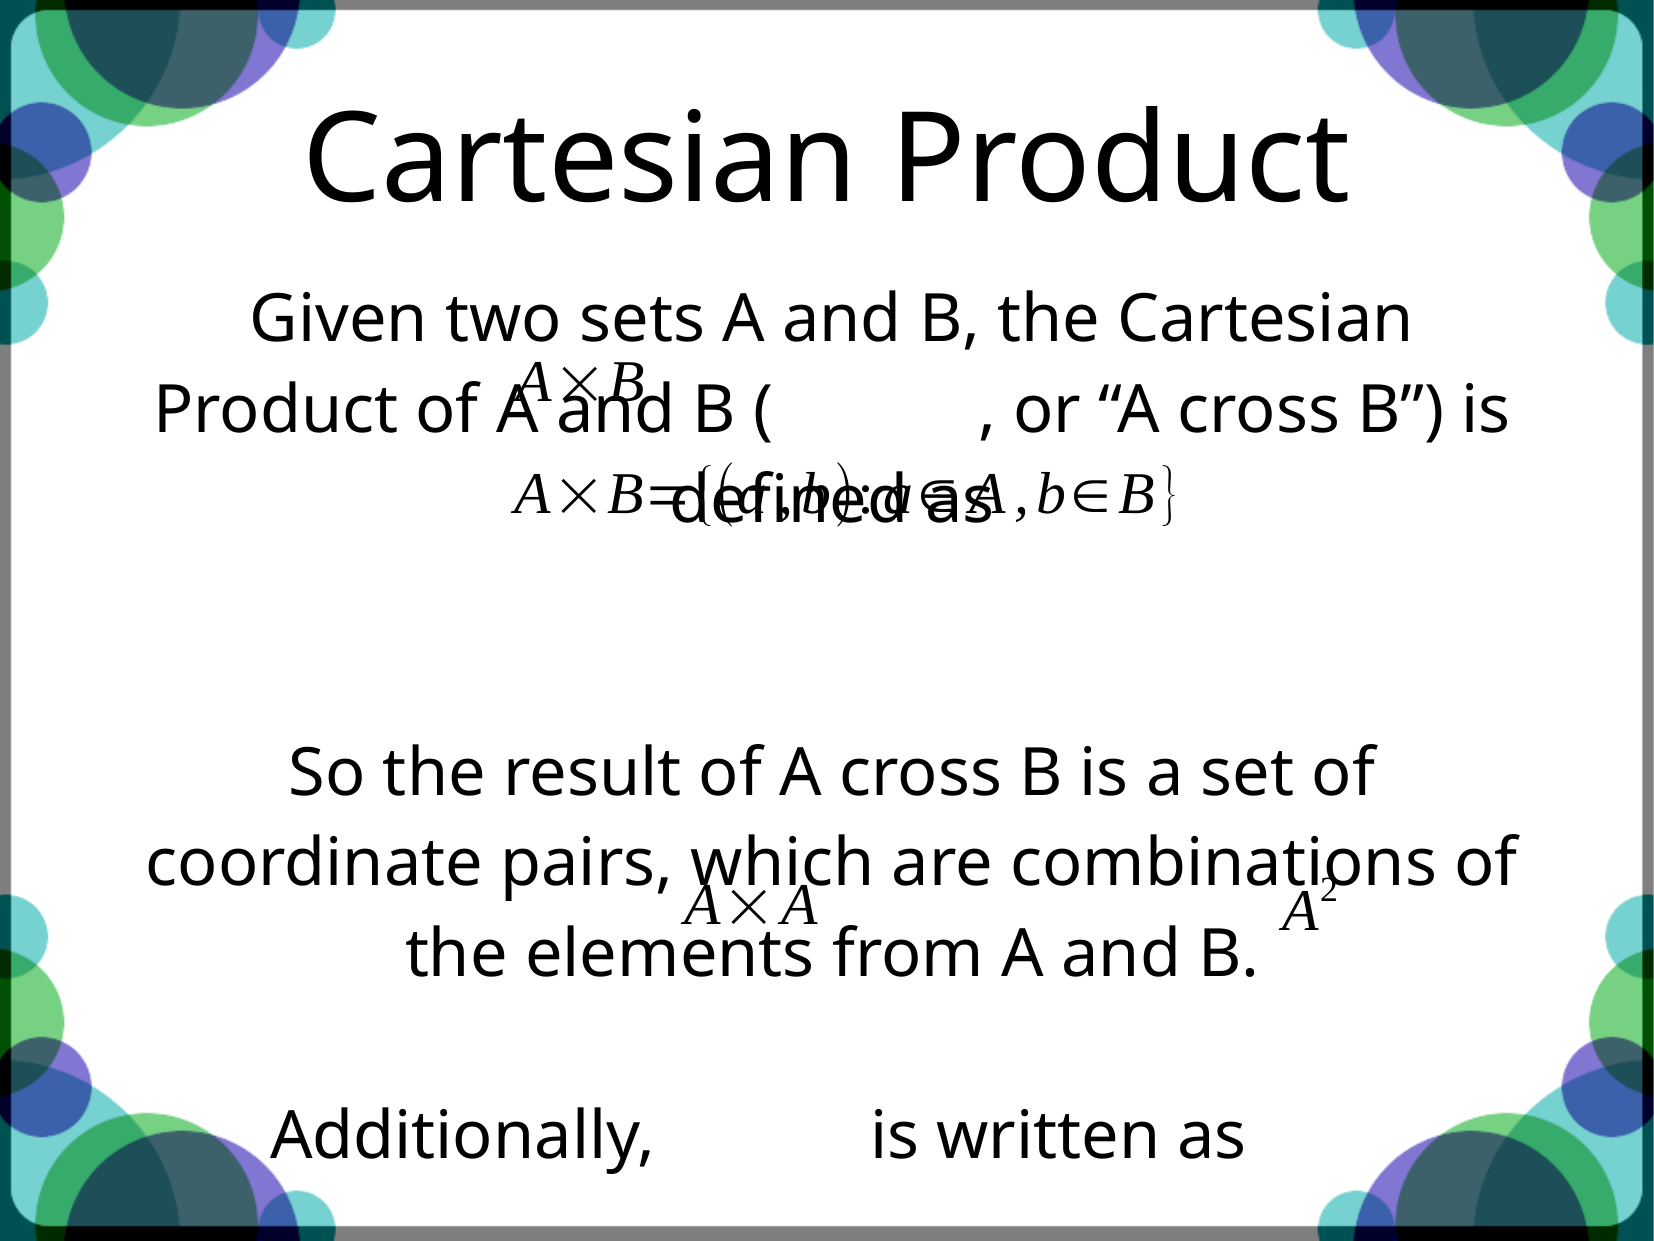

# Cartesian Product
Given two sets A and B, the Cartesian Product of A and B (			, or “A cross B”) is defined as
So the result of A cross B is a set of coordinate pairs, which are combinations of the elements from A and B.
Additionally, 			is written as